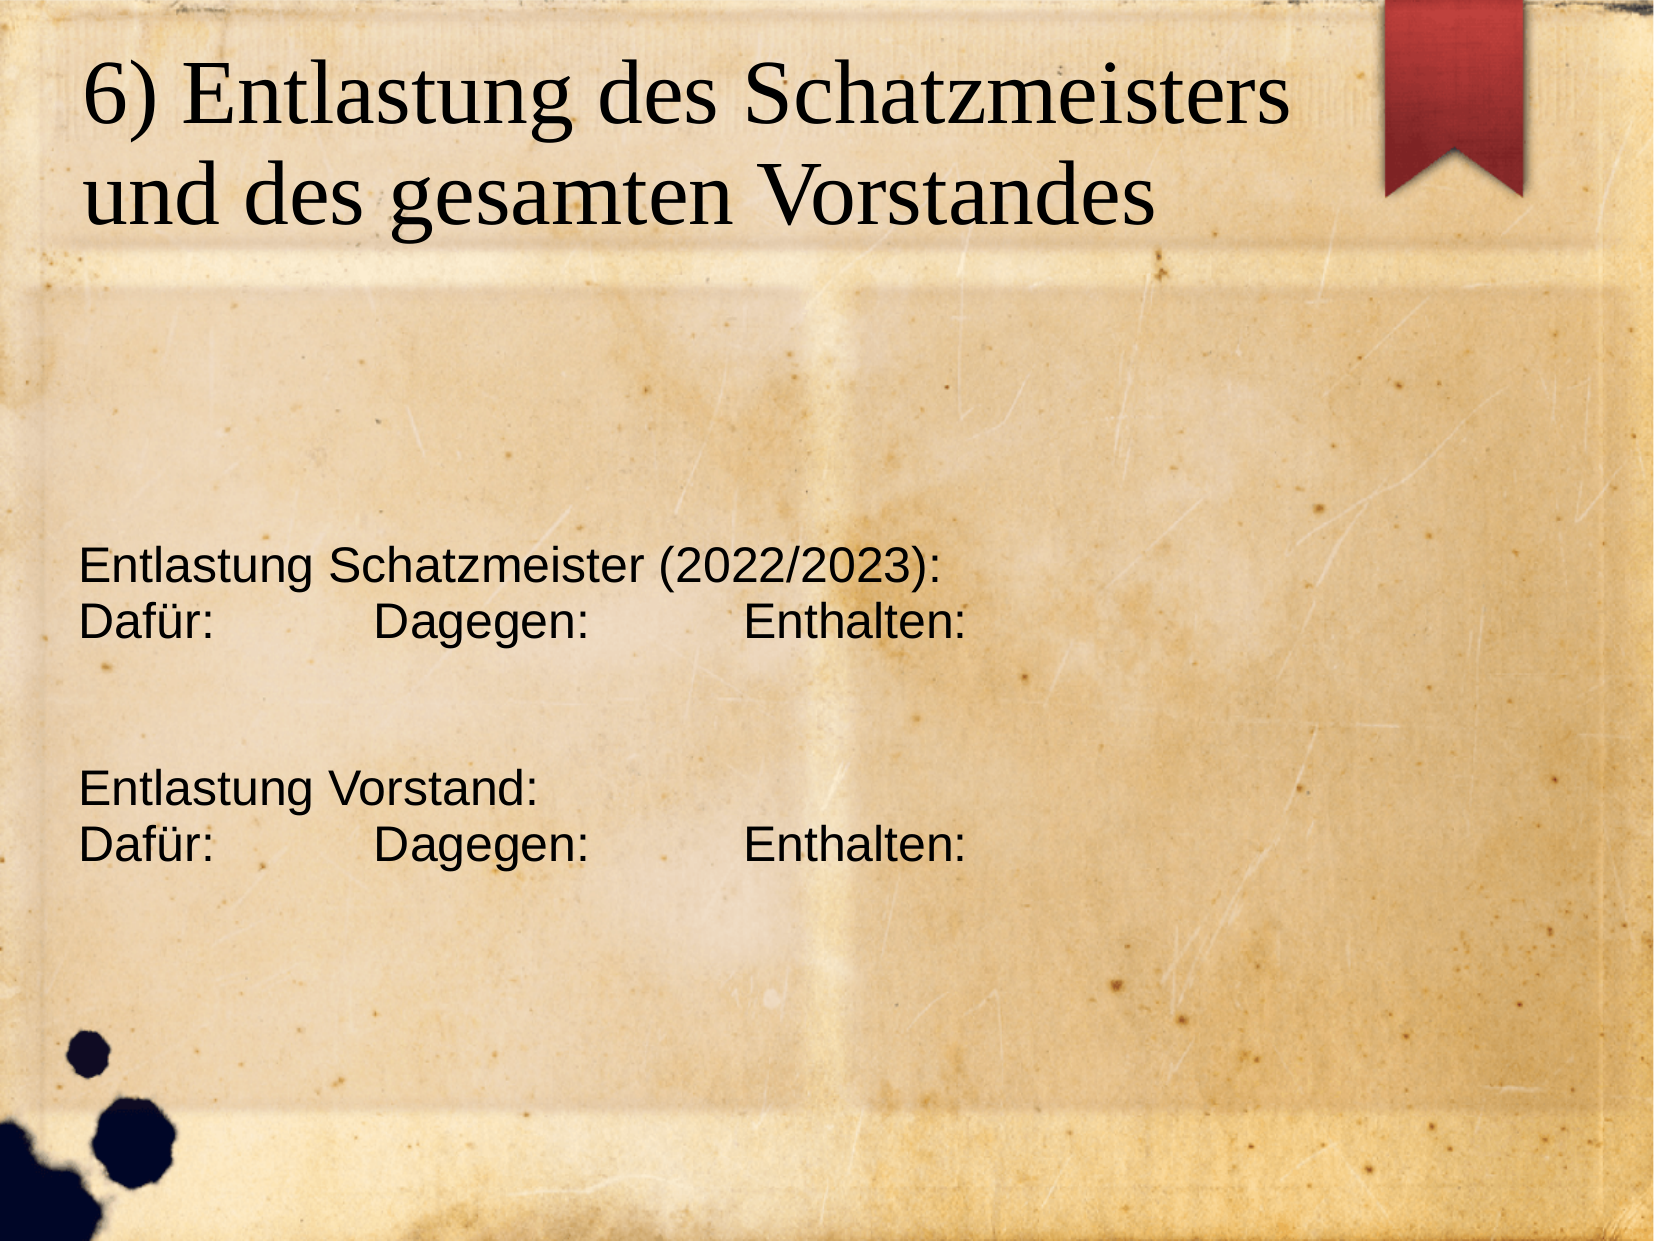

# 6) Entlastung des Schatzmeisters und des gesamten Vorstandes
Entlastung Schatzmeister (2022/2023):
Dafür:			Dagegen:			Enthalten:
Entlastung Vorstand:
Dafür:			Dagegen:			Enthalten: